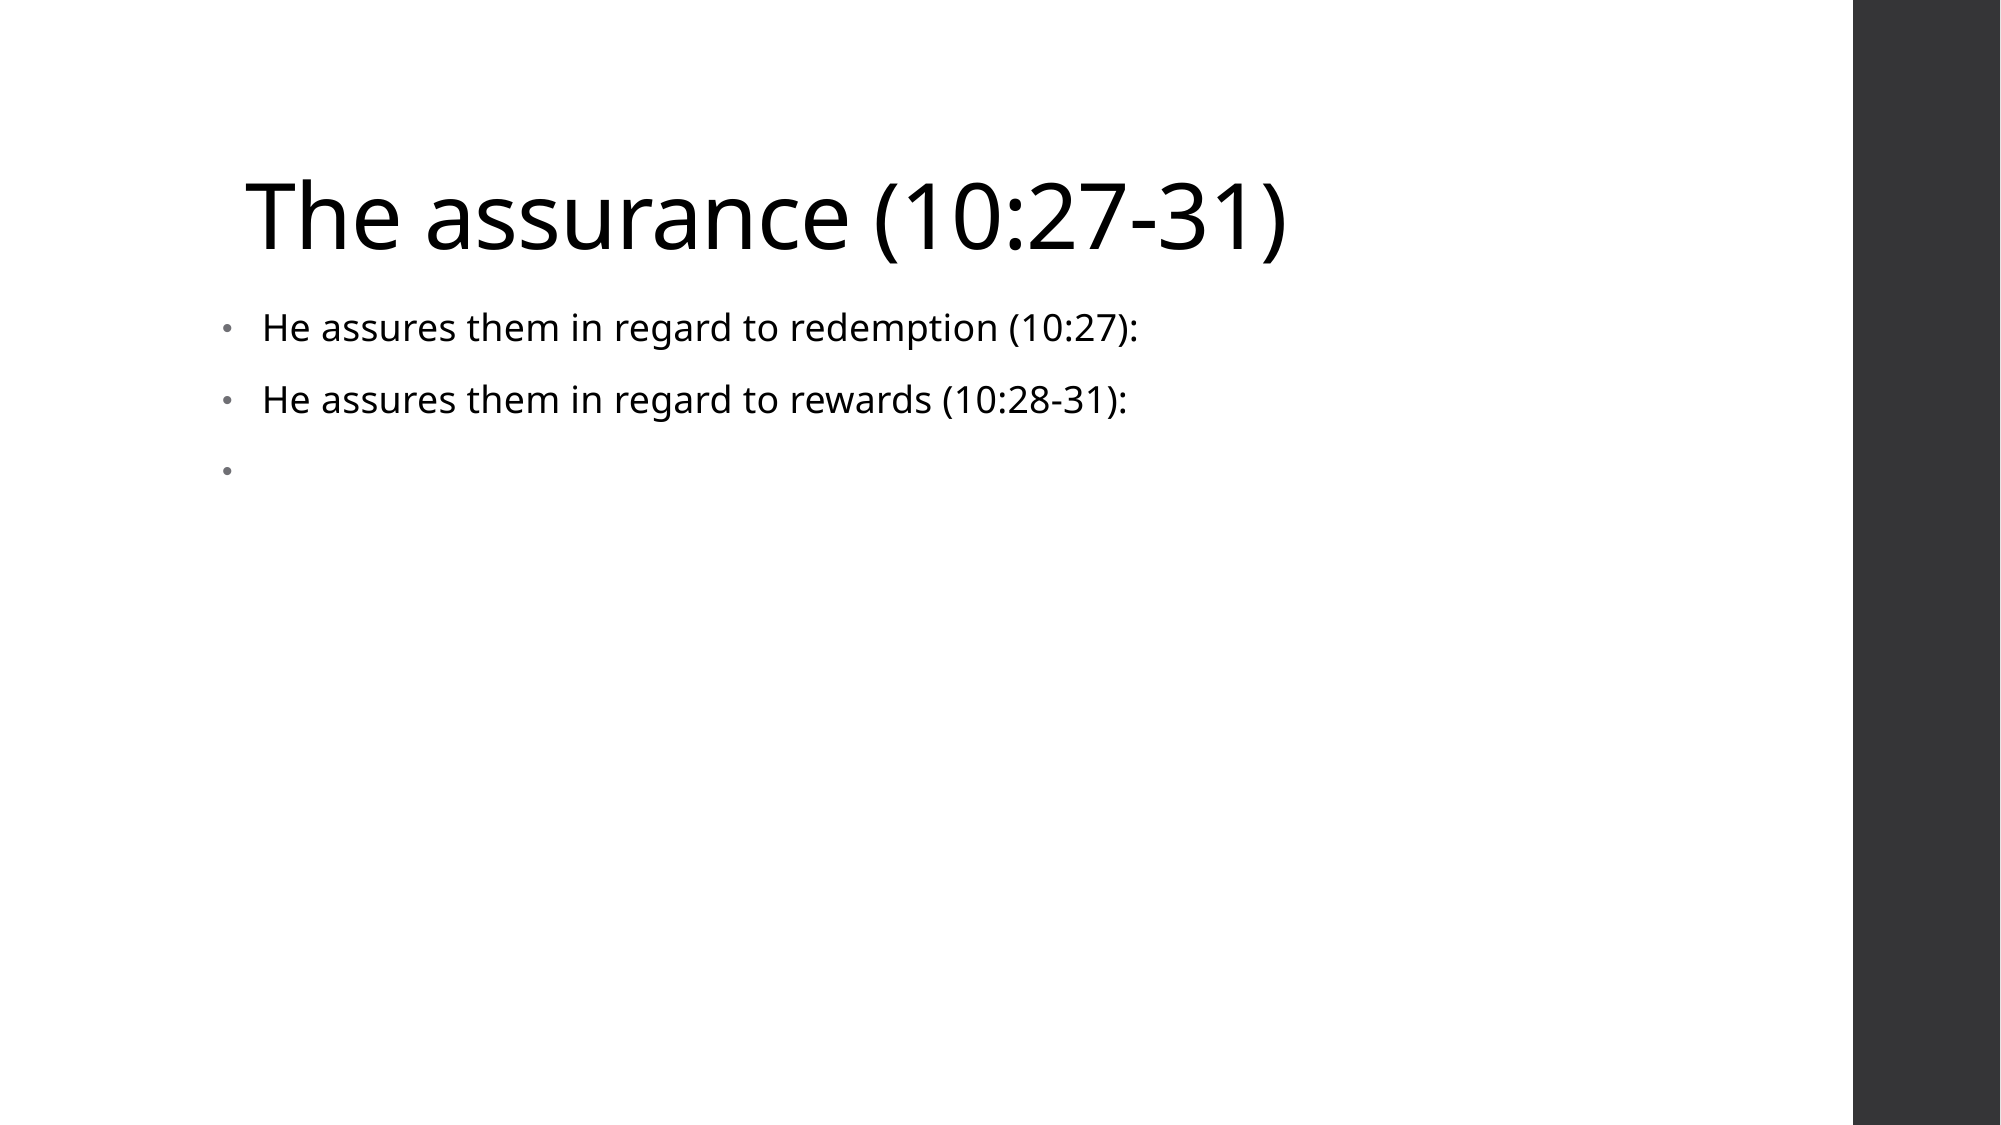

# The assurance (10:27-31)
 He assures them in regard to redemption (10:27):
 He assures them in regard to rewards (10:28-31):